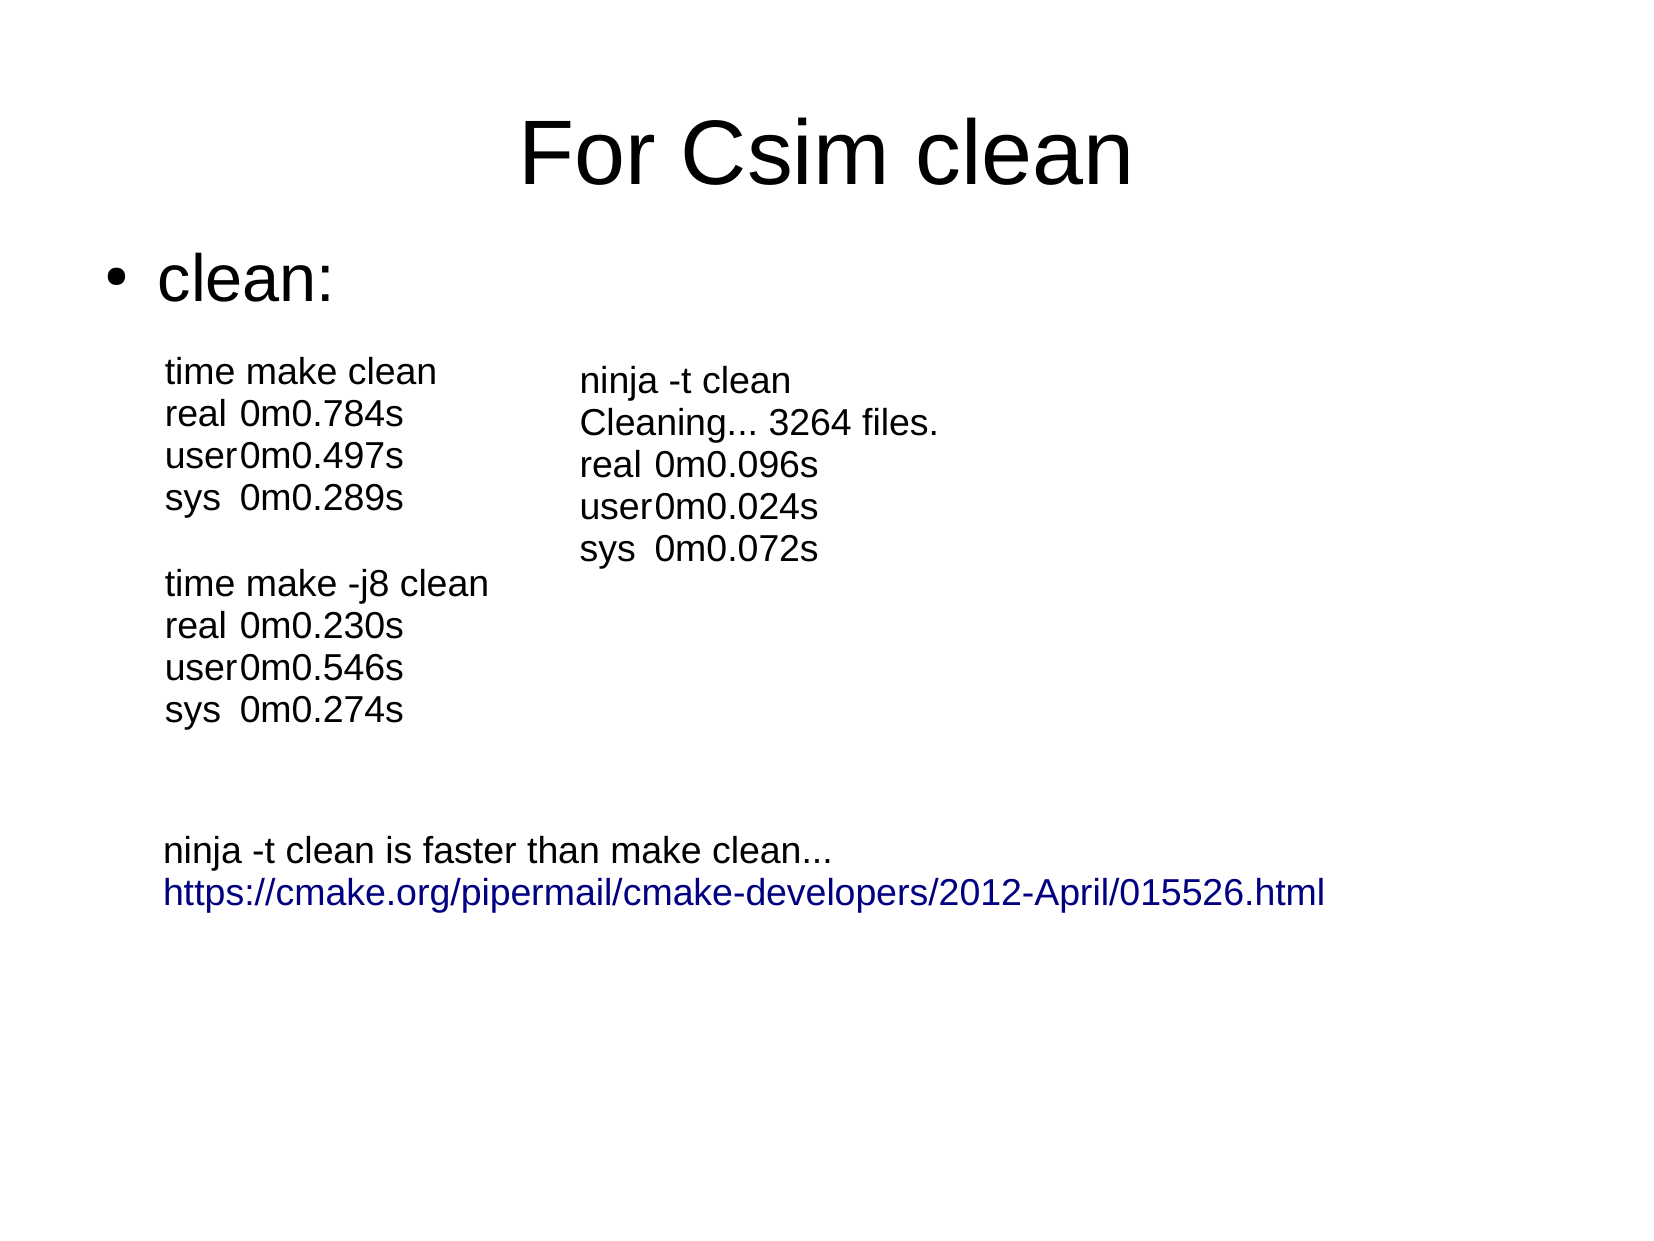

# For Csim clean
clean:
time make clean
real	0m0.784s
user	0m0.497s
sys	0m0.289s
ninja -t clean
Cleaning... 3264 files.
real	0m0.096s
user	0m0.024s
sys	0m0.072s
time make -j8 clean
real	0m0.230s
user	0m0.546s
sys	0m0.274s
ninja -t clean is faster than make clean...
https://cmake.org/pipermail/cmake-developers/2012-April/015526.html